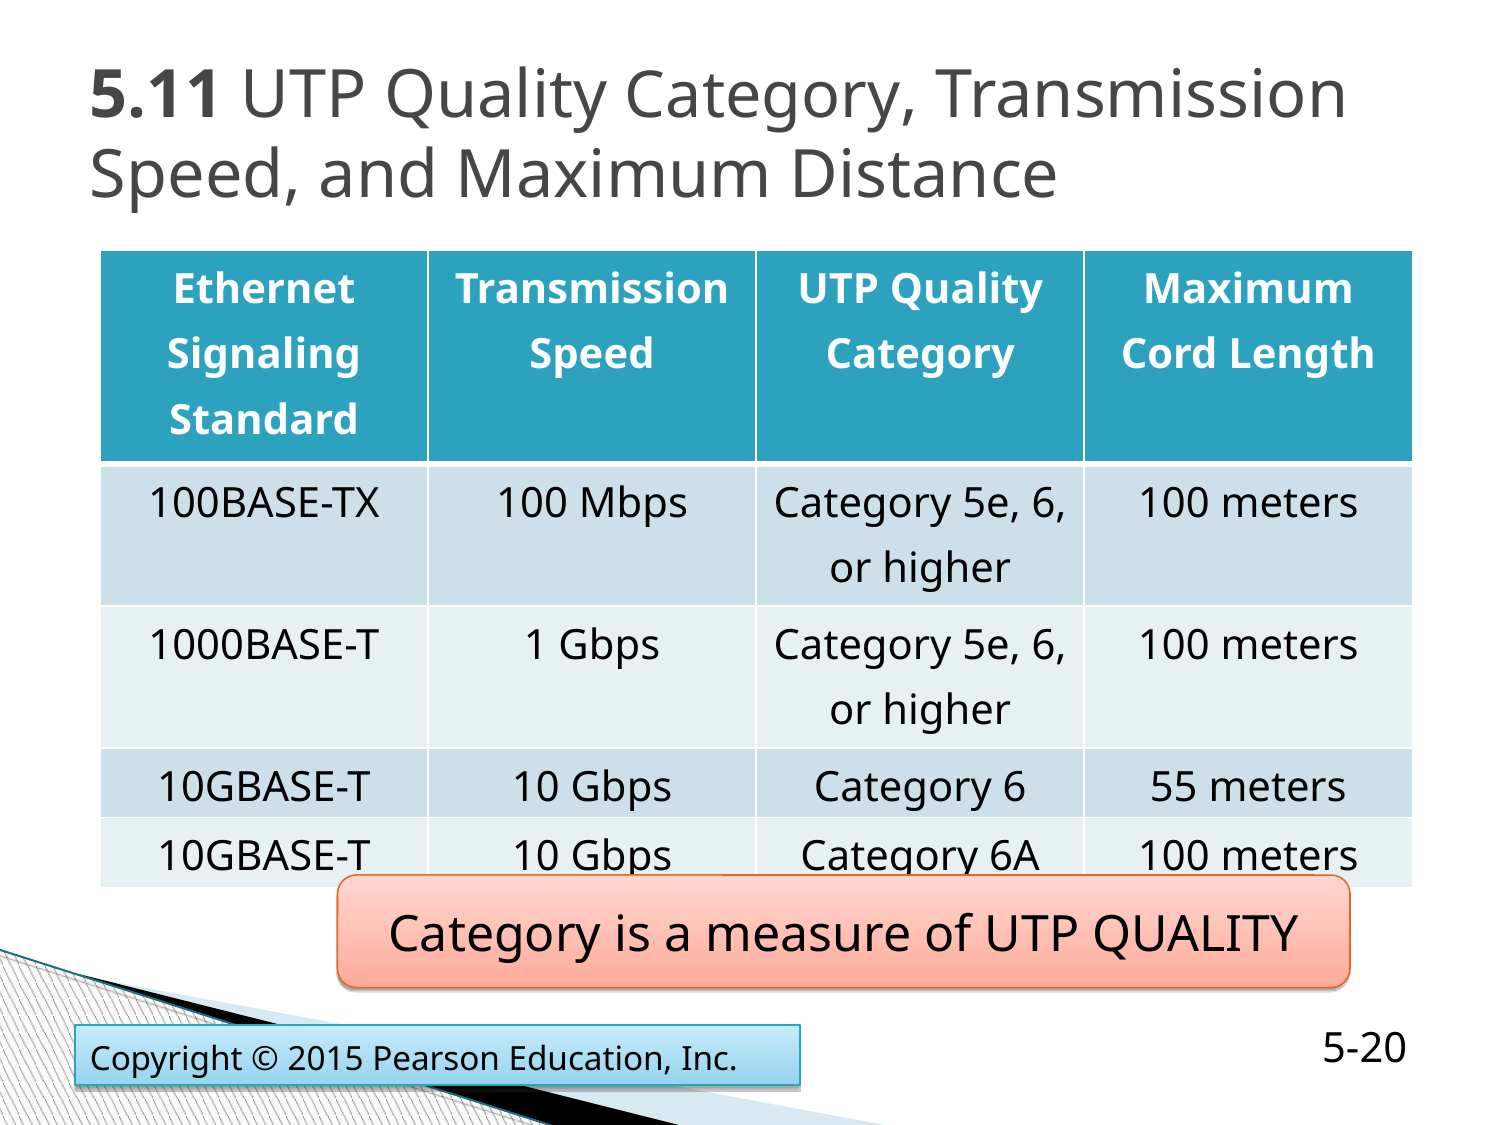

# 5.11 UTP Quality Category, Transmission Speed, and Maximum Distance
| Ethernet Signaling Standard | Transmission Speed | UTP Quality Category | Maximum Cord Length |
| --- | --- | --- | --- |
| 100BASE-TX | 100 Mbps | Category 5e, 6, or higher | 100 meters |
| 1000BASE-T | 1 Gbps | Category 5e, 6, or higher | 100 meters |
| 10GBASE-T | 10 Gbps | Category 6 | 55 meters |
| 10GBASE-T | 10 Gbps | Category 6A | 100 meters |
Category is a measure of UTP QUALITY
Copyright © 2015 Pearson Education, Inc.